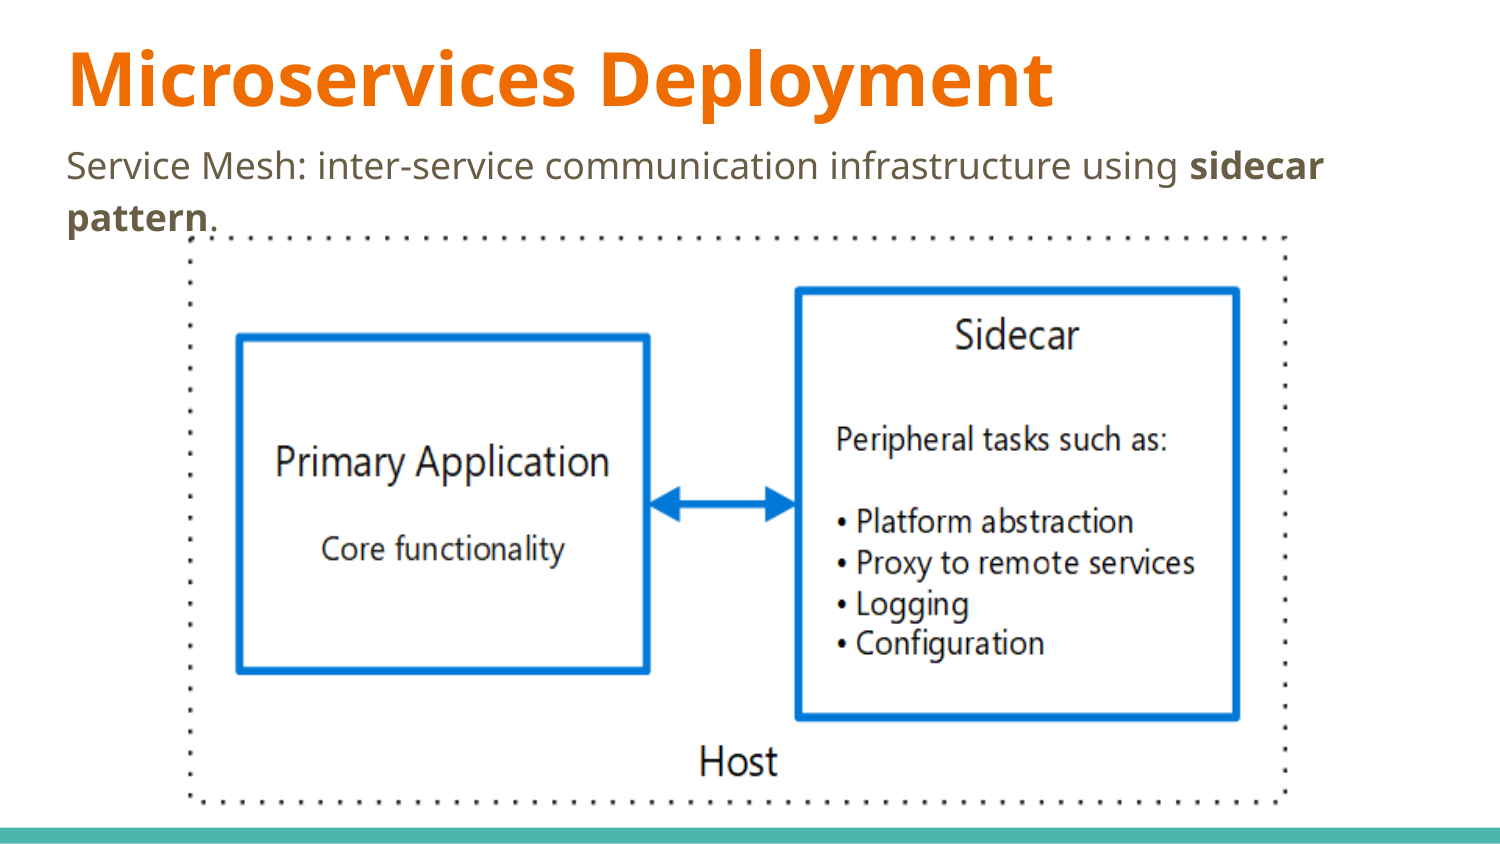

# Microservices Deployment
Service Mesh: inter-service communication infrastructure using sidecar pattern.